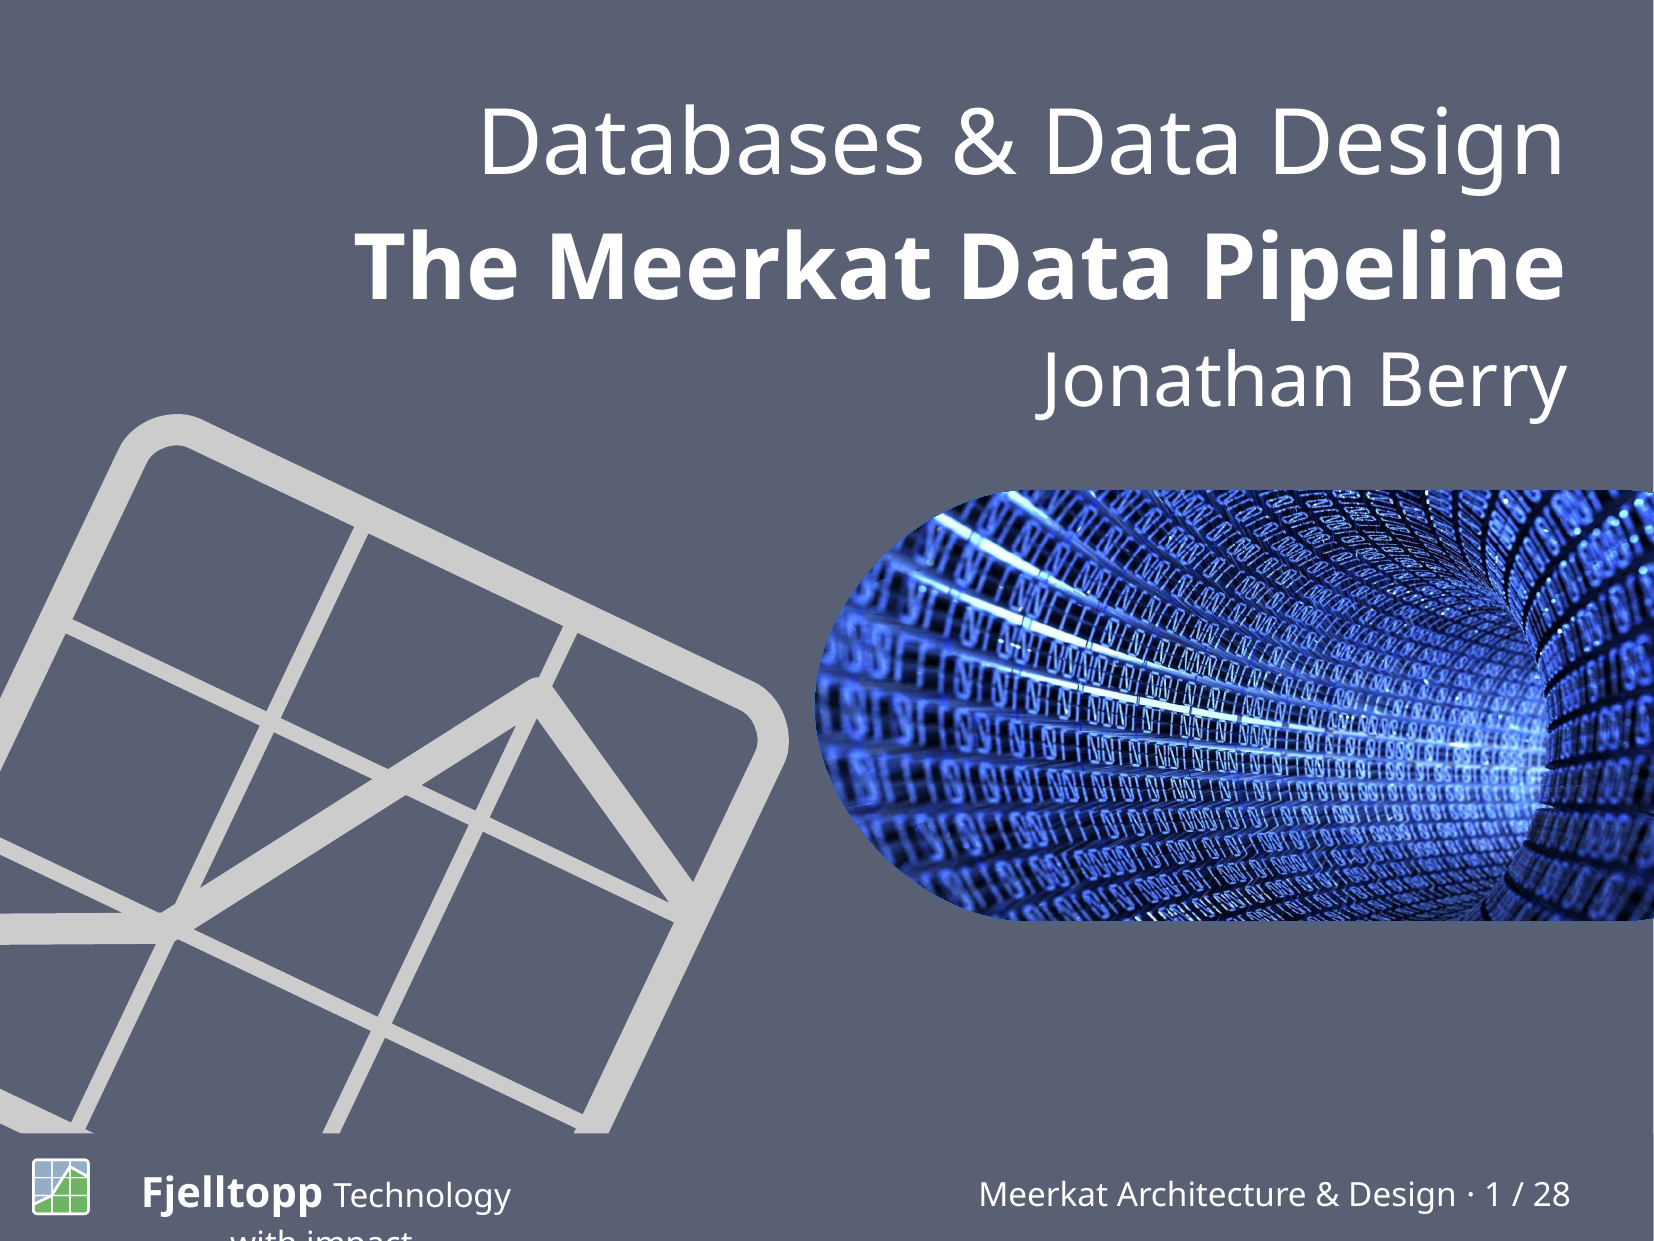

# Databases & Data Design The Meerkat Data Pipeline Jonathan Berry
Fjelltopp Technology with impact.
<footer> · / 28